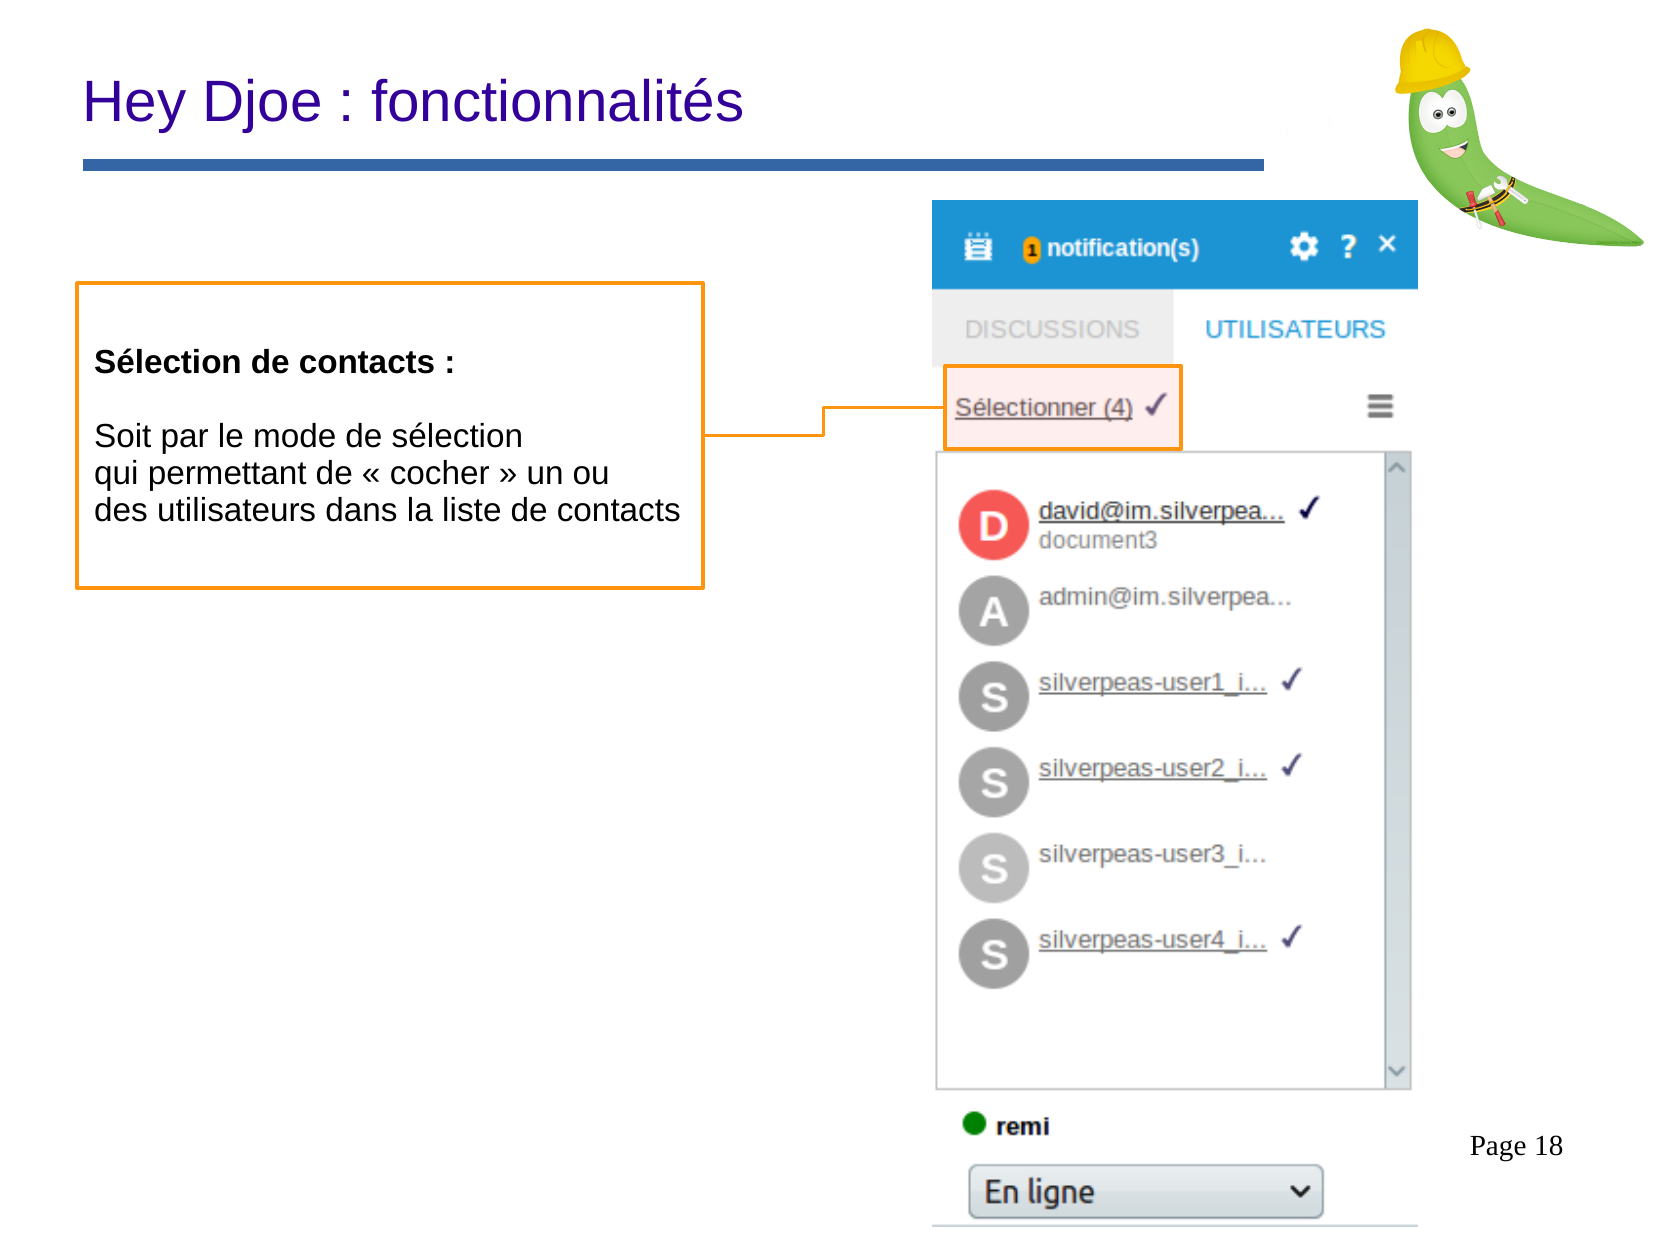

# Hey Djoe : fonctionnalités
Sélection de contacts :
Soit par le mode de sélection
qui permettant de « cocher » un ou
des utilisateurs dans la liste de contacts
18